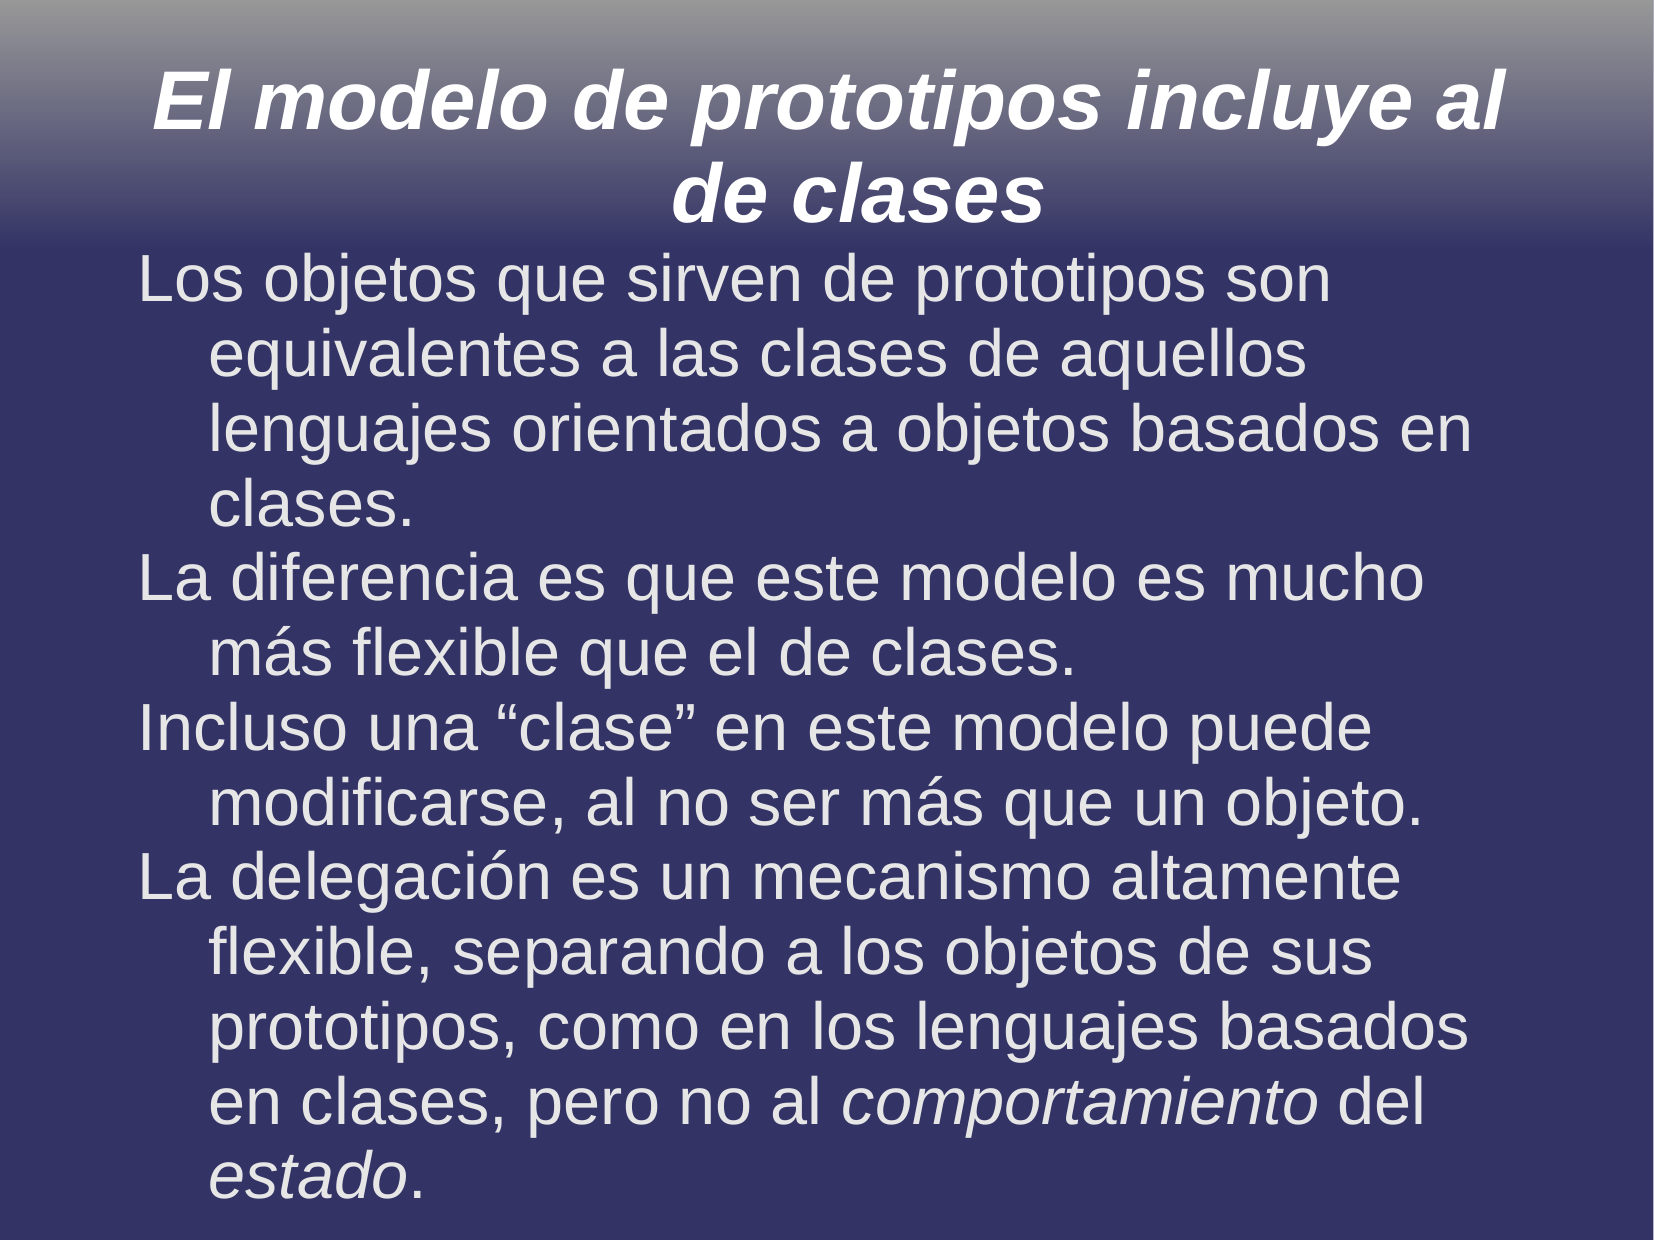

# El modelo de prototipos incluye al de clases
Los objetos que sirven de prototipos son equivalentes a las clases de aquellos lenguajes orientados a objetos basados en clases.
La diferencia es que este modelo es mucho más flexible que el de clases.
Incluso una “clase” en este modelo puede modificarse, al no ser más que un objeto.
La delegación es un mecanismo altamente flexible, separando a los objetos de sus prototipos, como en los lenguajes basados en clases, pero no al comportamiento del estado.